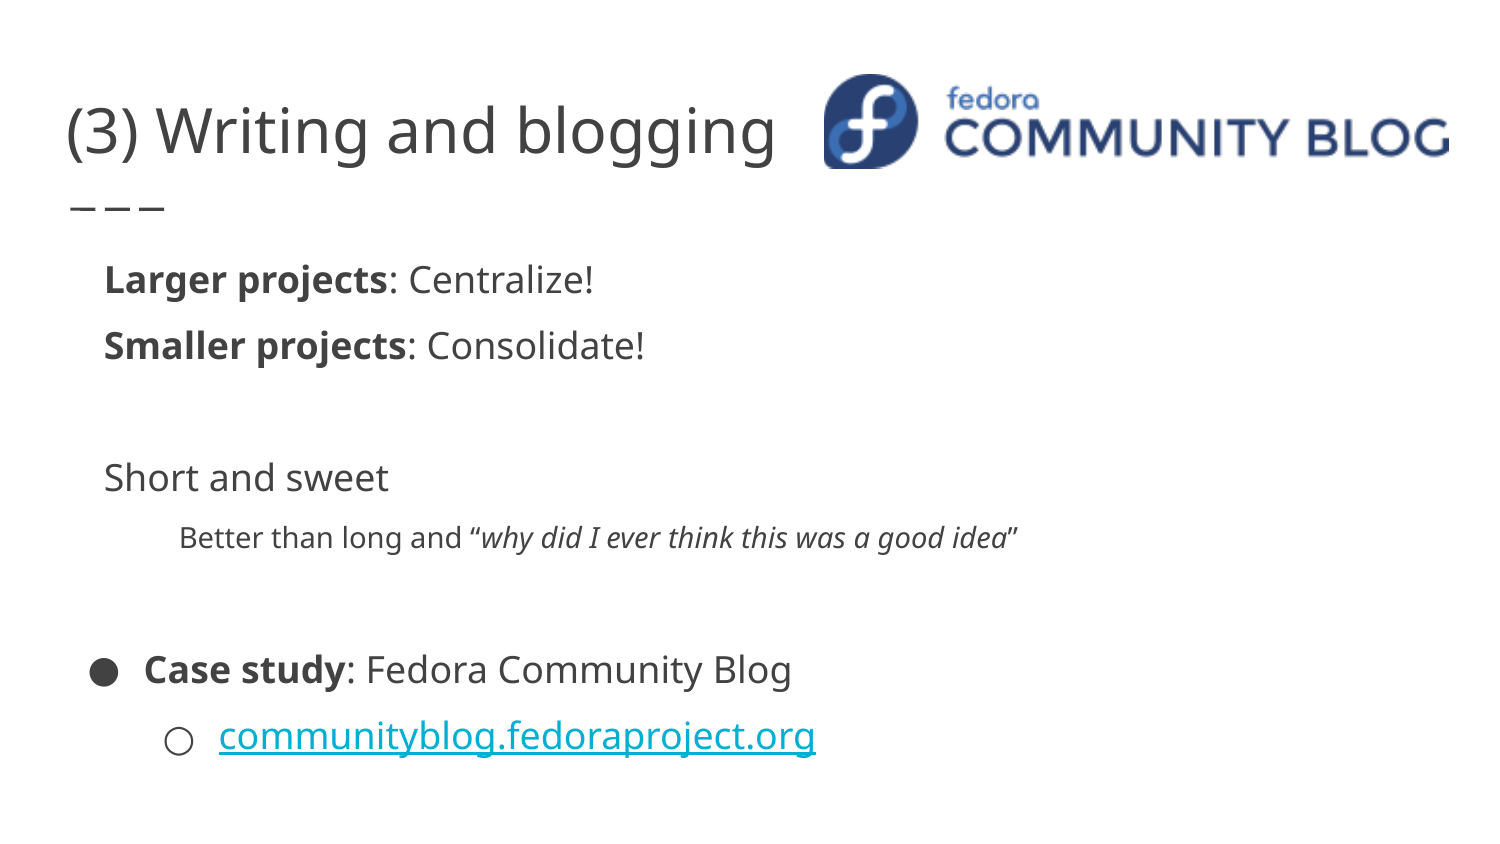

# (3) Writing and blogging
Larger projects: Centralize!
Smaller projects: Consolidate!
Short and sweet
Better than long and “why did I ever think this was a good idea”
Case study: Fedora Community Blog
communityblog.fedoraproject.org